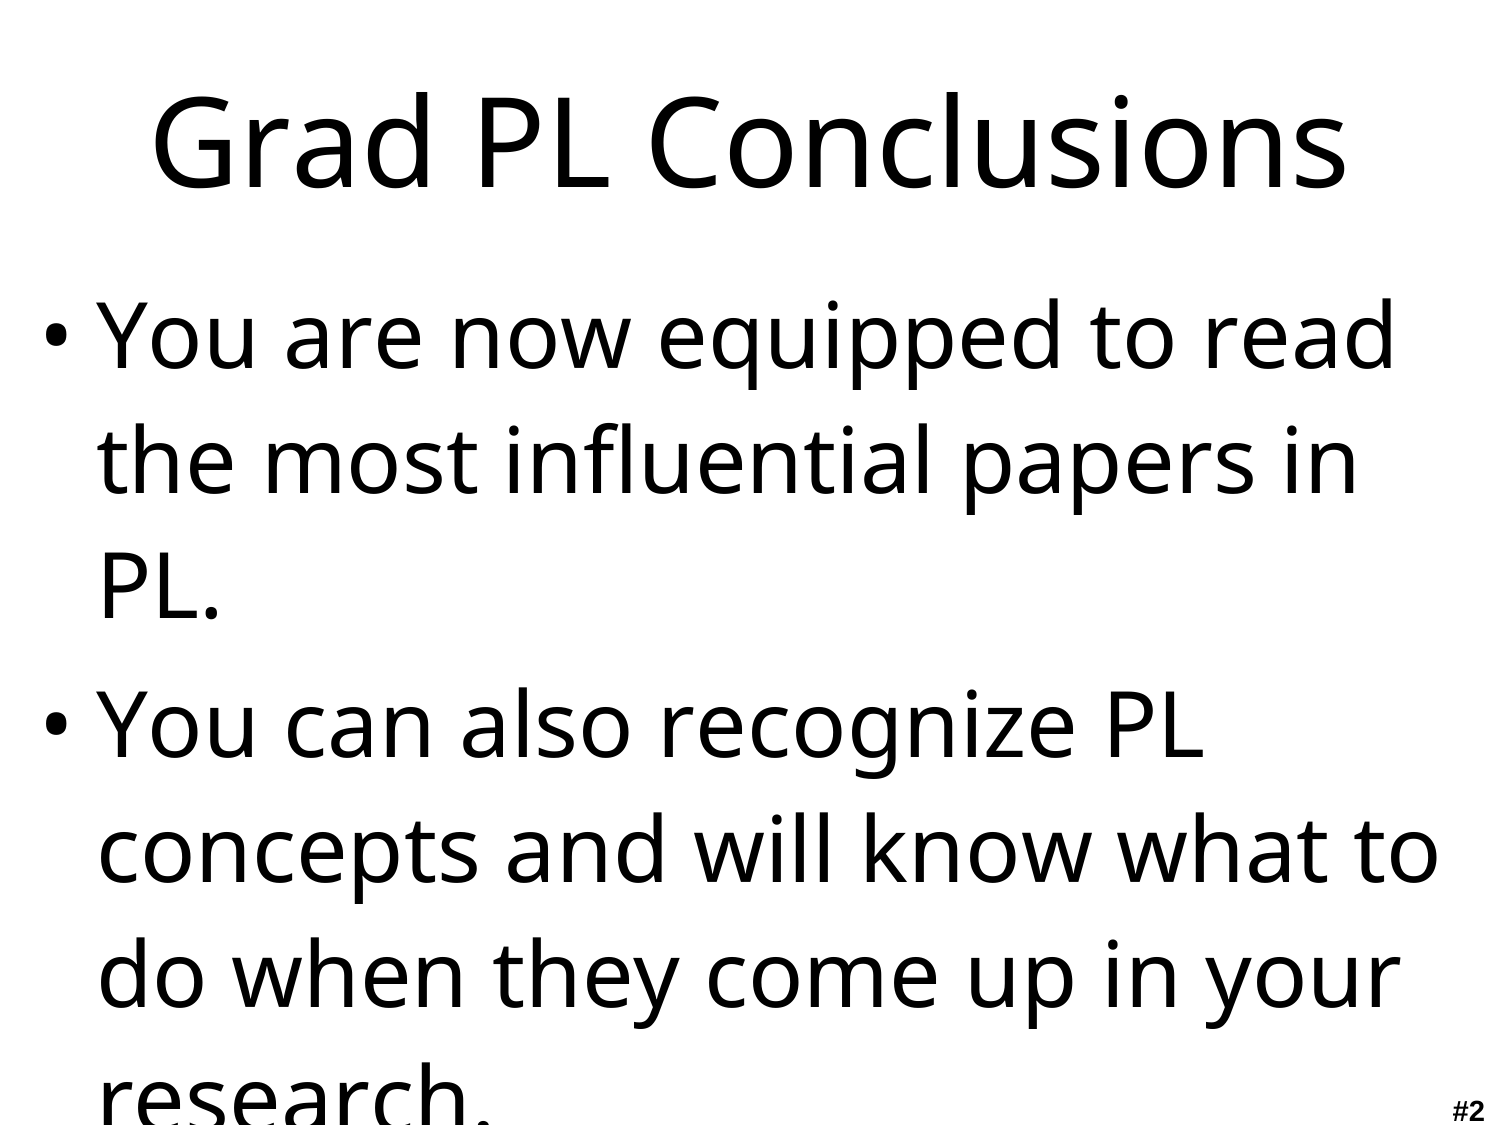

# Grad PL Conclusions
You are now equipped to read the most influential papers in PL.
You can also recognize PL concepts and will know what to do when they come up in your research.
2